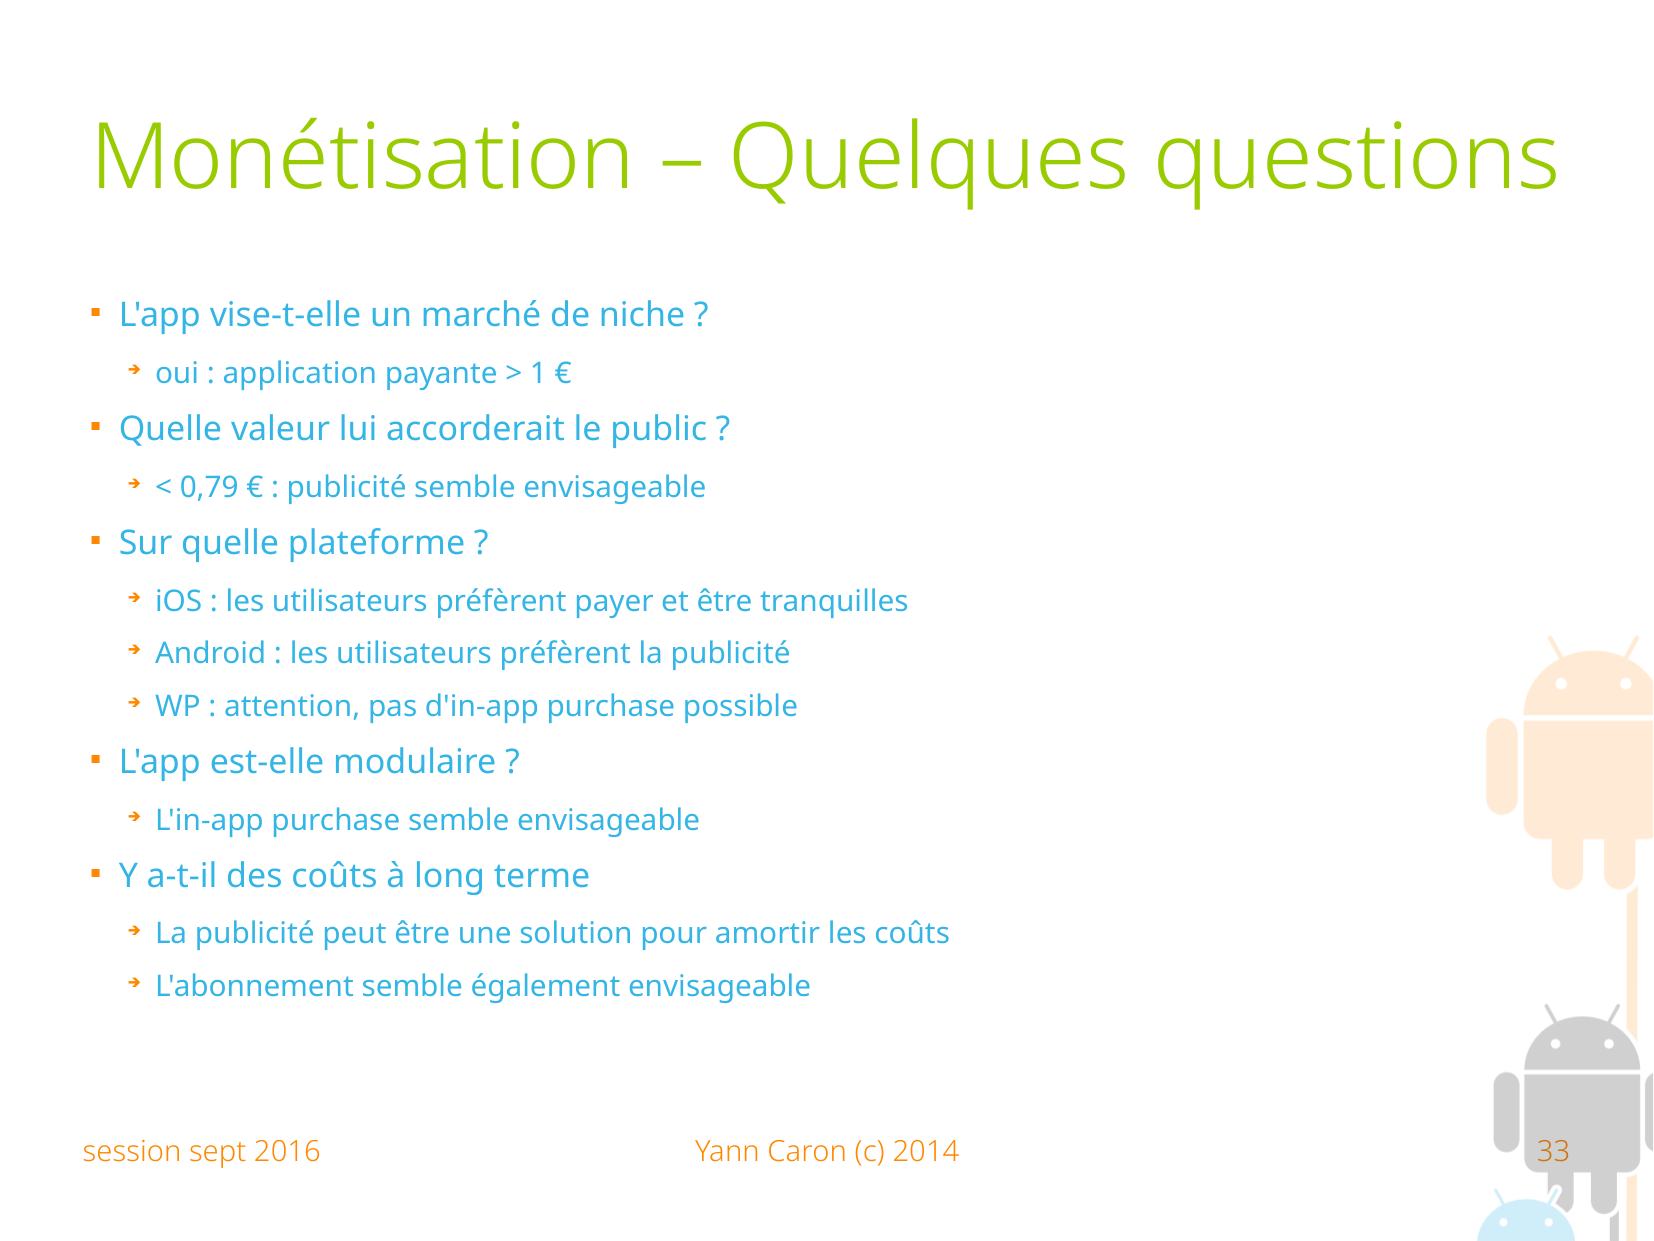

# Monétisation – Quelques questions
L'app vise-t-elle un marché de niche ?
oui : application payante > 1 €
Quelle valeur lui accorderait le public ?
< 0,79 € : publicité semble envisageable
Sur quelle plateforme ?
iOS : les utilisateurs préfèrent payer et être tranquilles
Android : les utilisateurs préfèrent la publicité
WP : attention, pas d'in-app purchase possible
L'app est-elle modulaire ?
L'in-app purchase semble envisageable
Y a-t-il des coûts à long terme
La publicité peut être une solution pour amortir les coûts
L'abonnement semble également envisageable
session sept 2016
Yann Caron (c) 2014
33